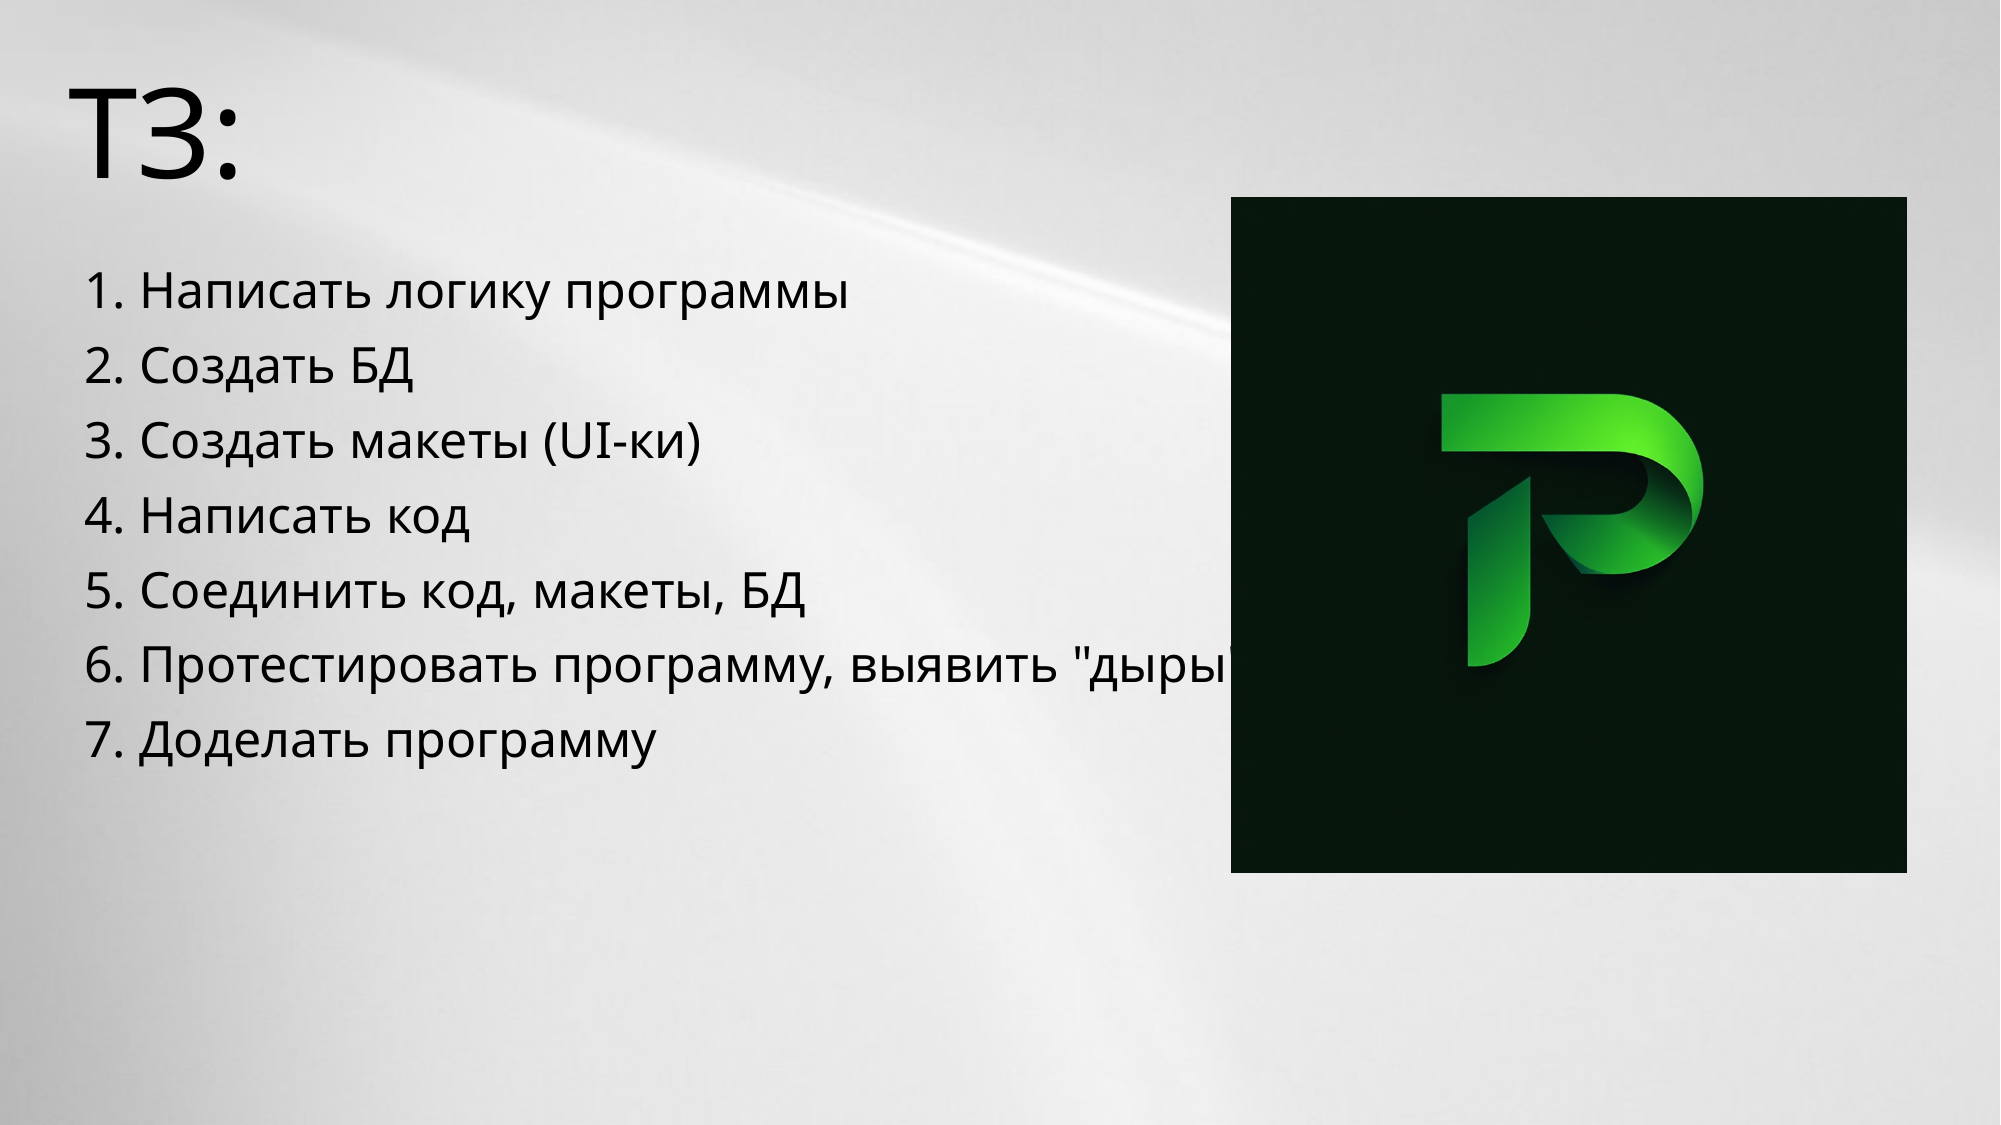

# ТЗ:
1. Написать логику программы
2. Создать БД
3. Создать макеты (UI-ки)
4. Написать код
5. Соединить код, макеты, БД
6. Протестировать программу, выявить "дыры"
7. Доделать программу